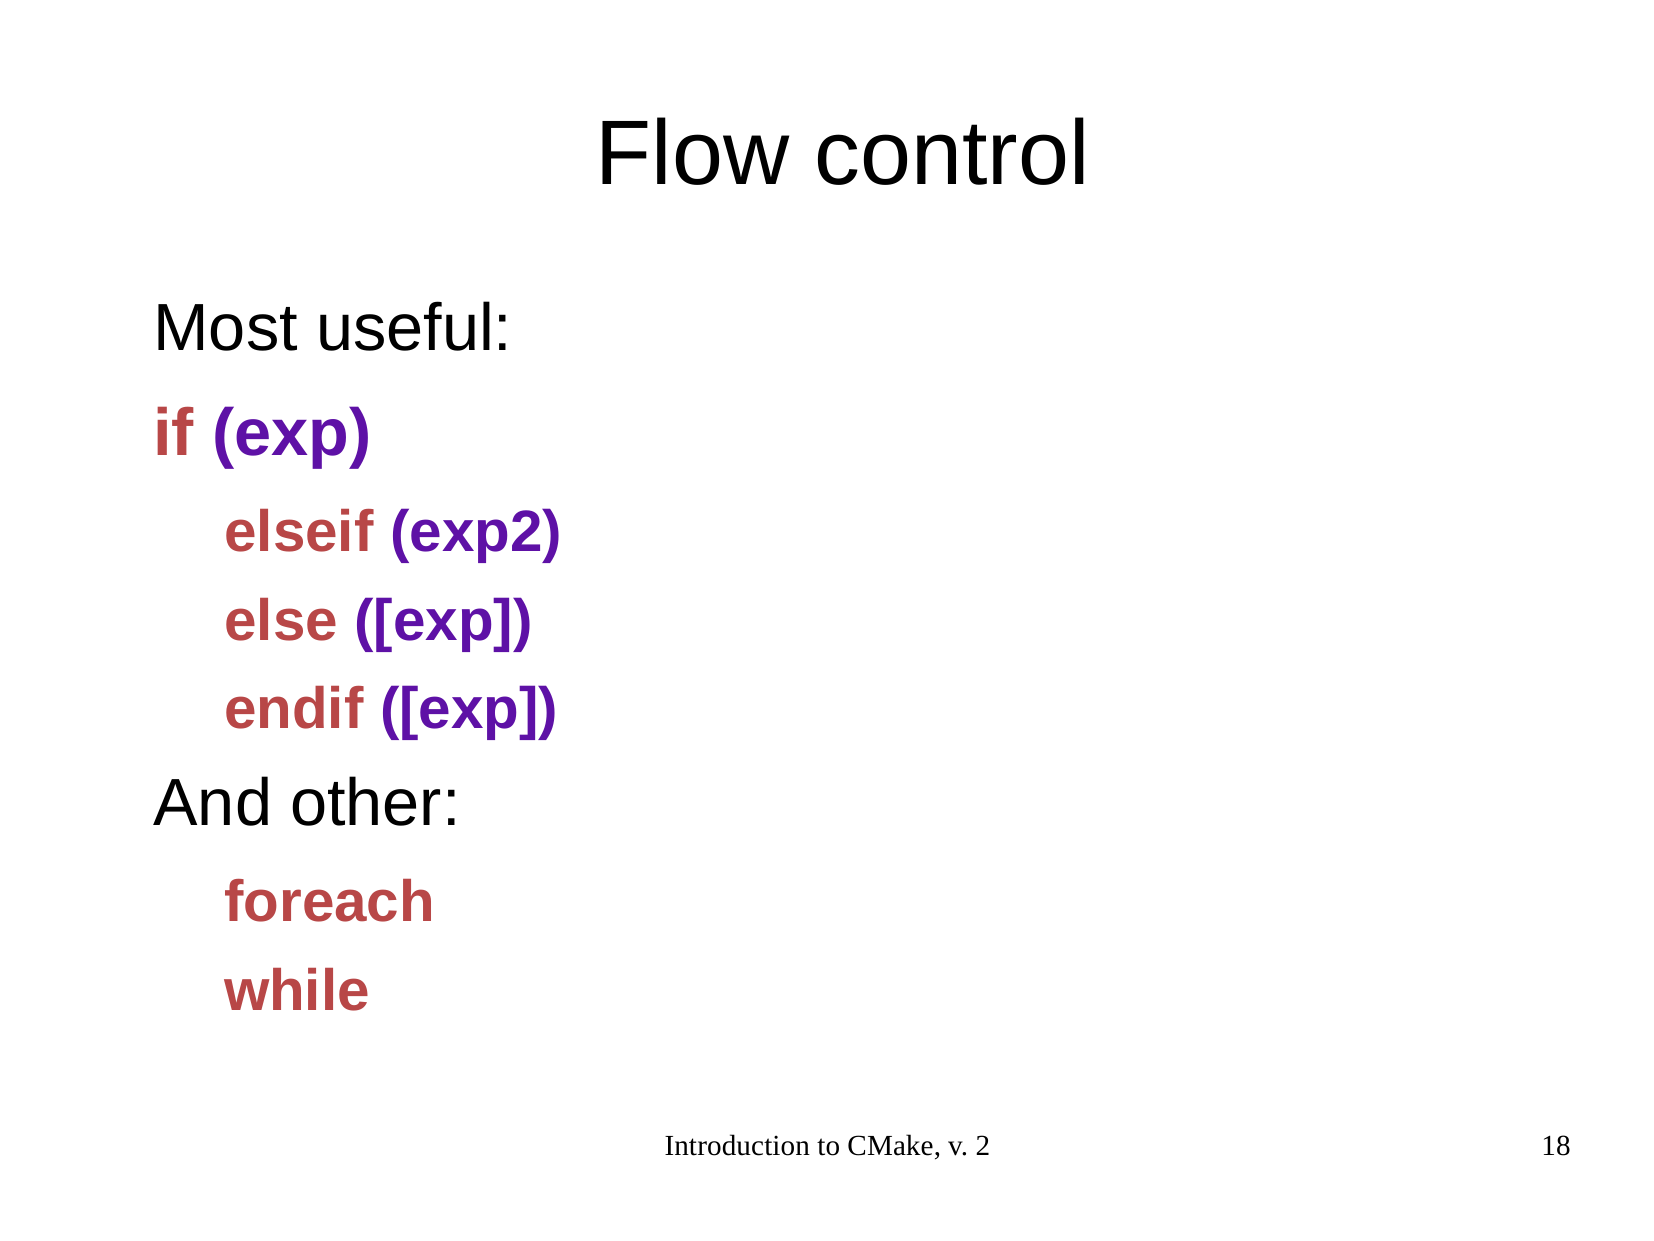

# Flow control
Most useful:
if (exp)
elseif (exp2)
else ([exp])
endif ([exp])
And other:
foreach
while
Introduction to CMake, v. 2
18